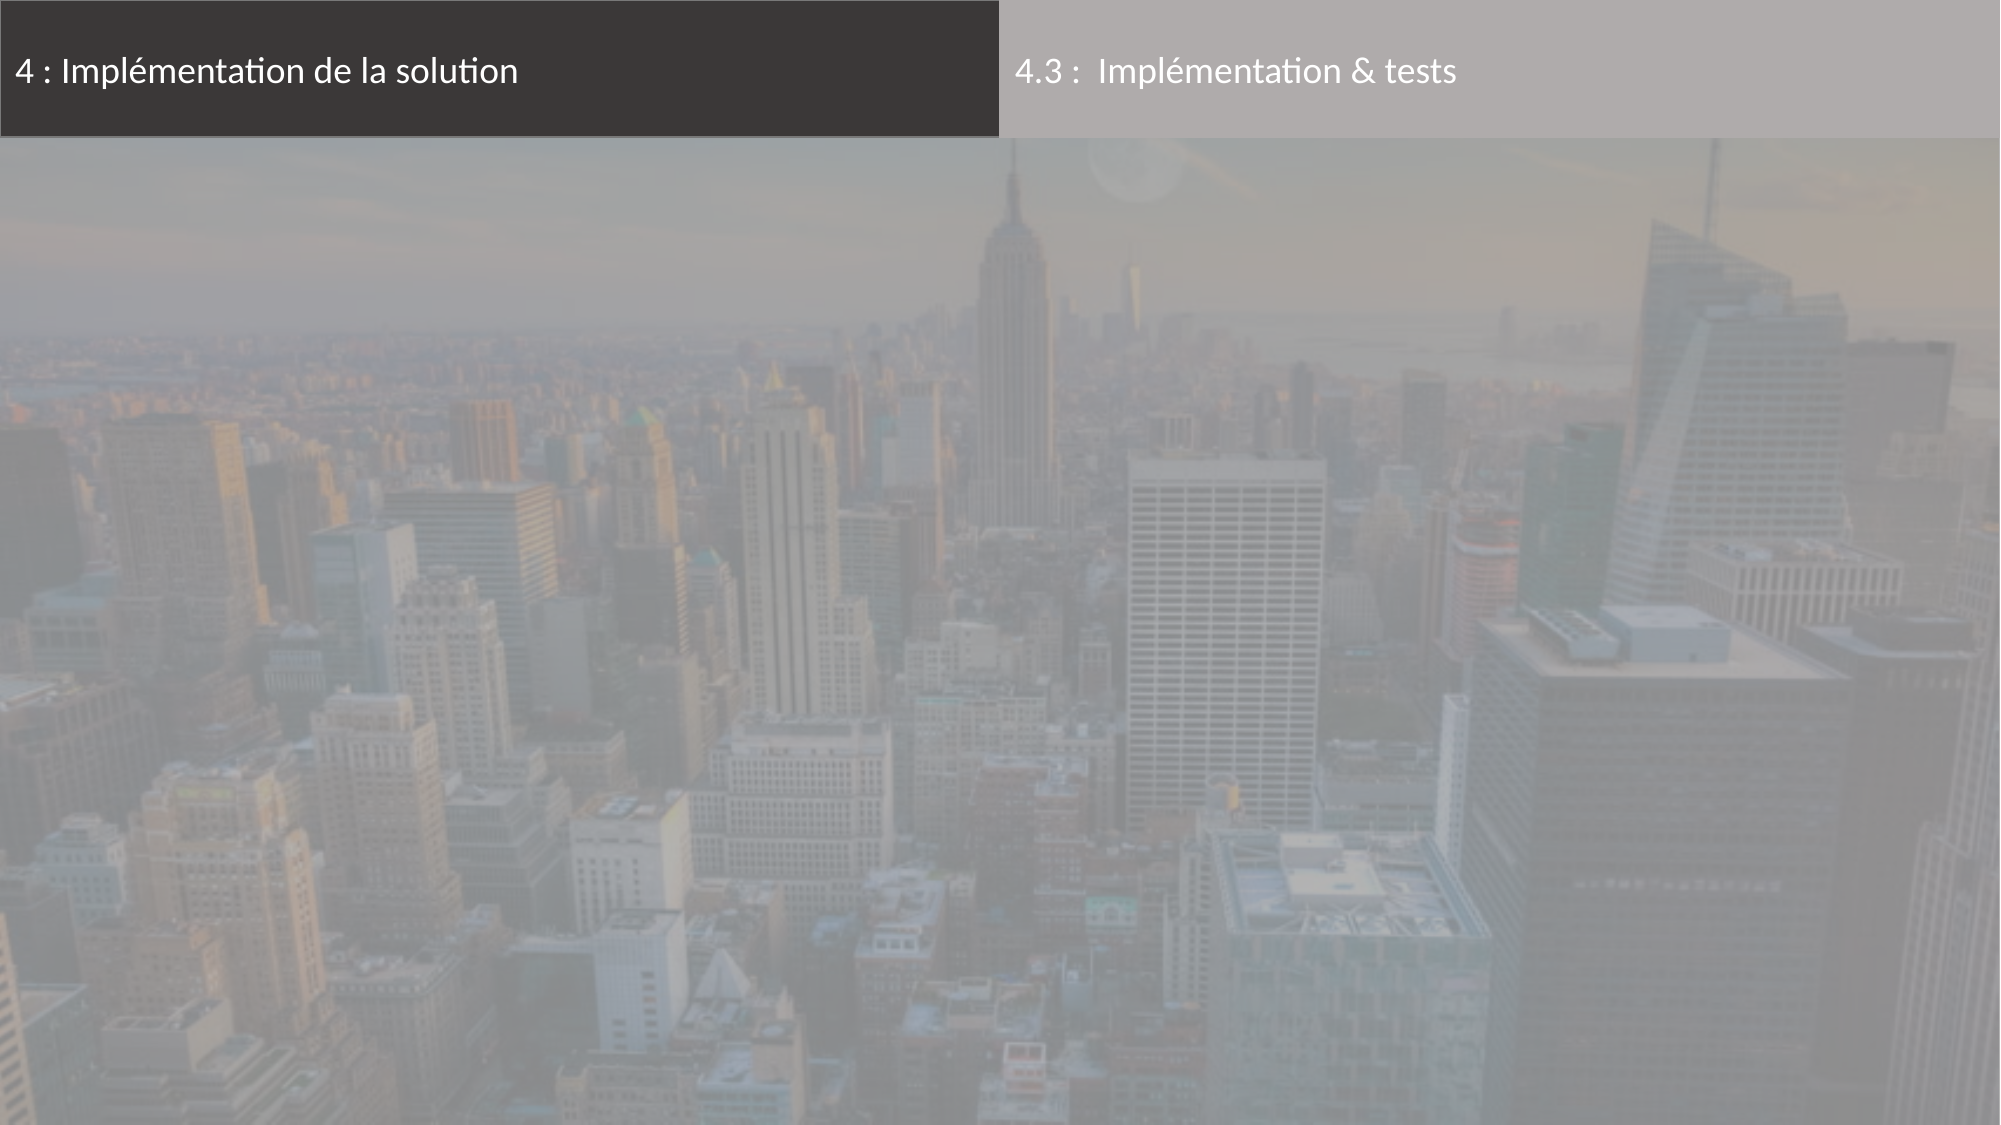

4 : Implémentation de la solution
4.3 : Implémentation & tests